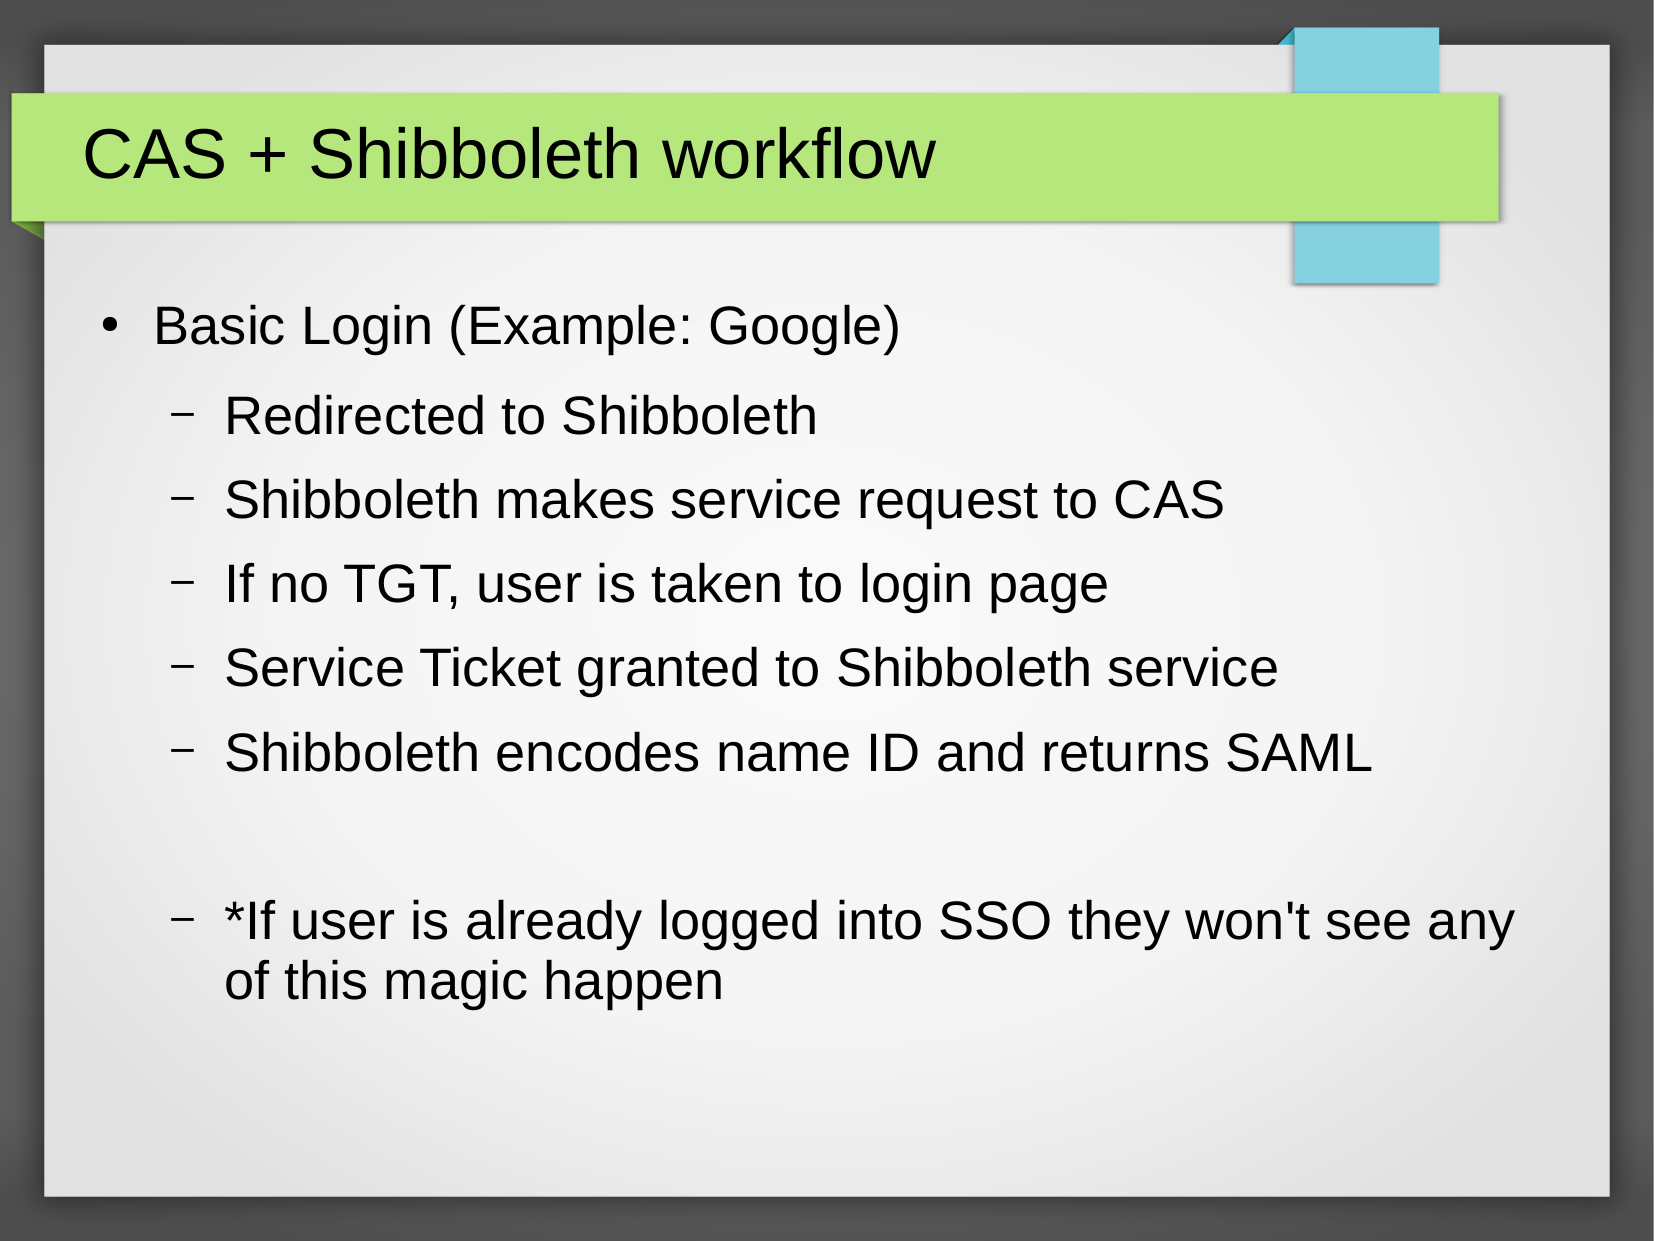

# CAS + Shibboleth workflow
Basic Login (Example: Google)
Redirected to Shibboleth
Shibboleth makes service request to CAS
If no TGT, user is taken to login page
Service Ticket granted to Shibboleth service
Shibboleth encodes name ID and returns SAML
*If user is already logged into SSO they won't see any of this magic happen